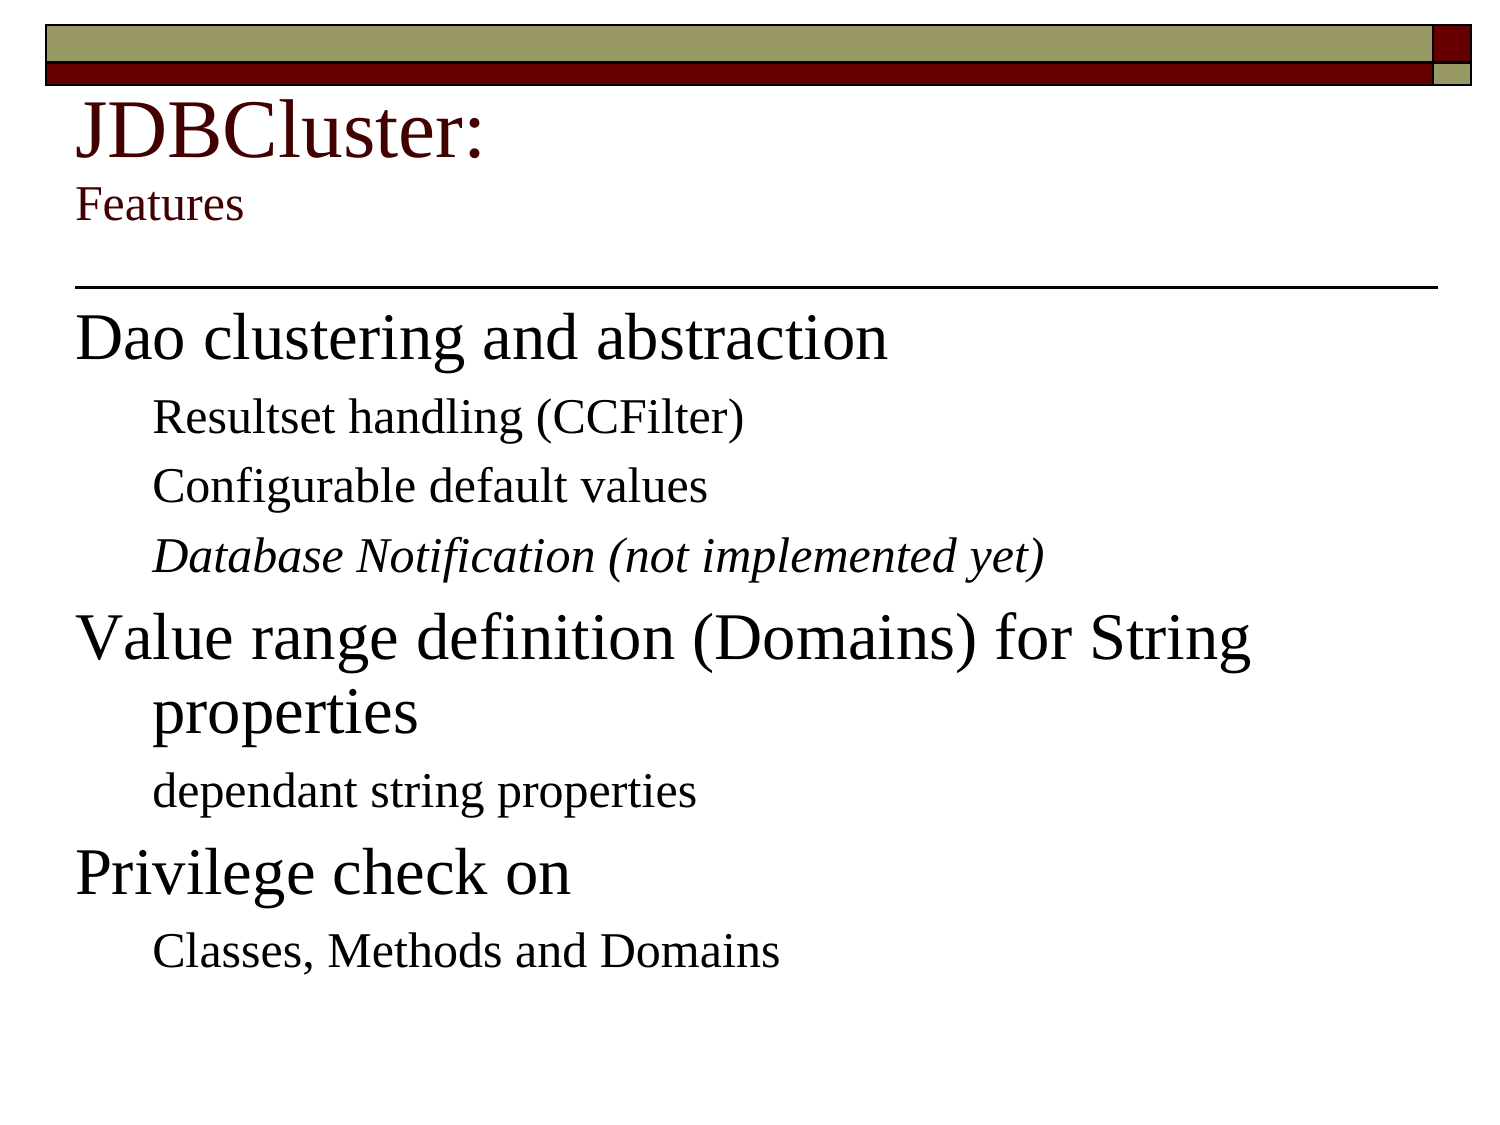

# JDBCluster: Features
Dao clustering and abstraction
Resultset handling (CCFilter)
Configurable default values
Database Notification (not implemented yet)
Value range definition (Domains) for String properties
dependant string properties
Privilege check on
Classes, Methods and Domains